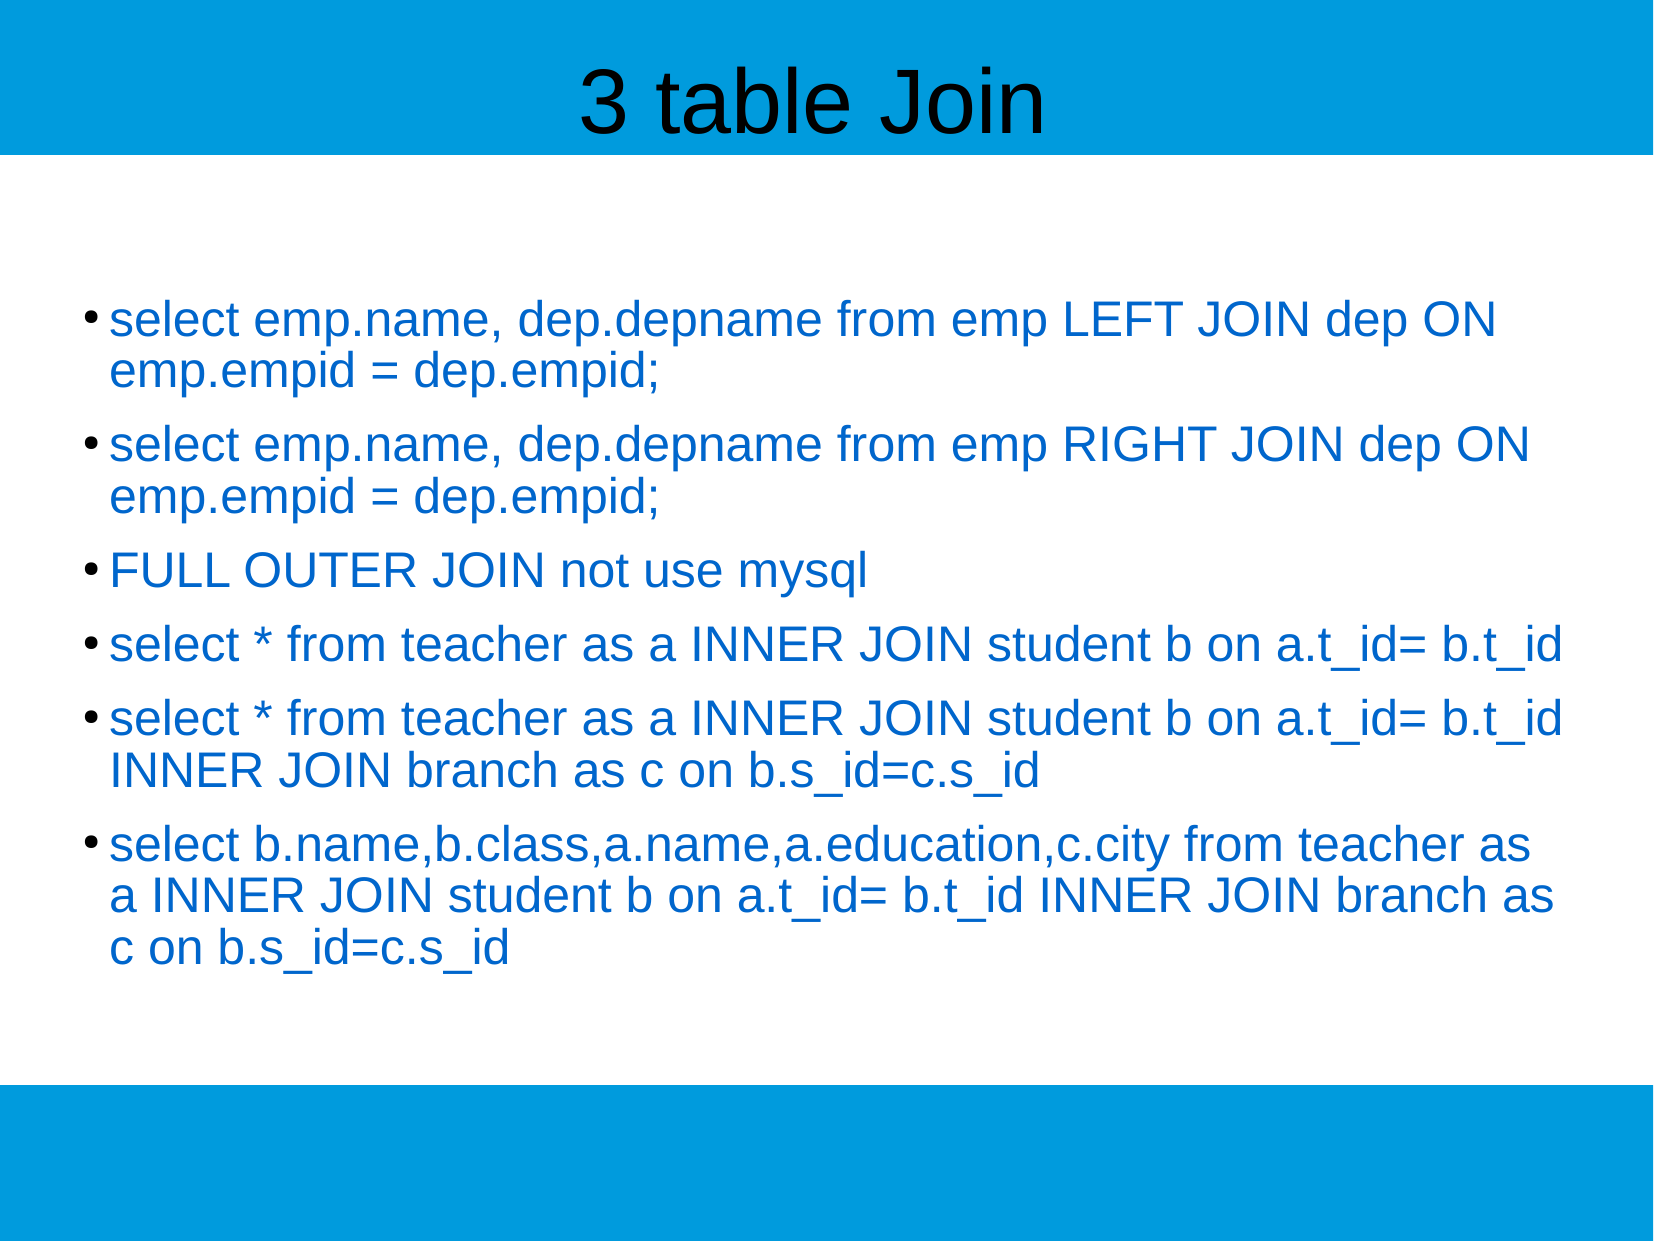

# 3 table Join
select emp.name, dep.depname from emp LEFT JOIN dep ON emp.empid = dep.empid;
select emp.name, dep.depname from emp RIGHT JOIN dep ON emp.empid = dep.empid;
FULL OUTER JOIN not use mysql
select * from teacher as a INNER JOIN student b on a.t_id= b.t_id
select * from teacher as a INNER JOIN student b on a.t_id= b.t_id INNER JOIN branch as c on b.s_id=c.s_id
select b.name,b.class,a.name,a.education,c.city from teacher as a INNER JOIN student b on a.t_id= b.t_id INNER JOIN branch as c on b.s_id=c.s_id